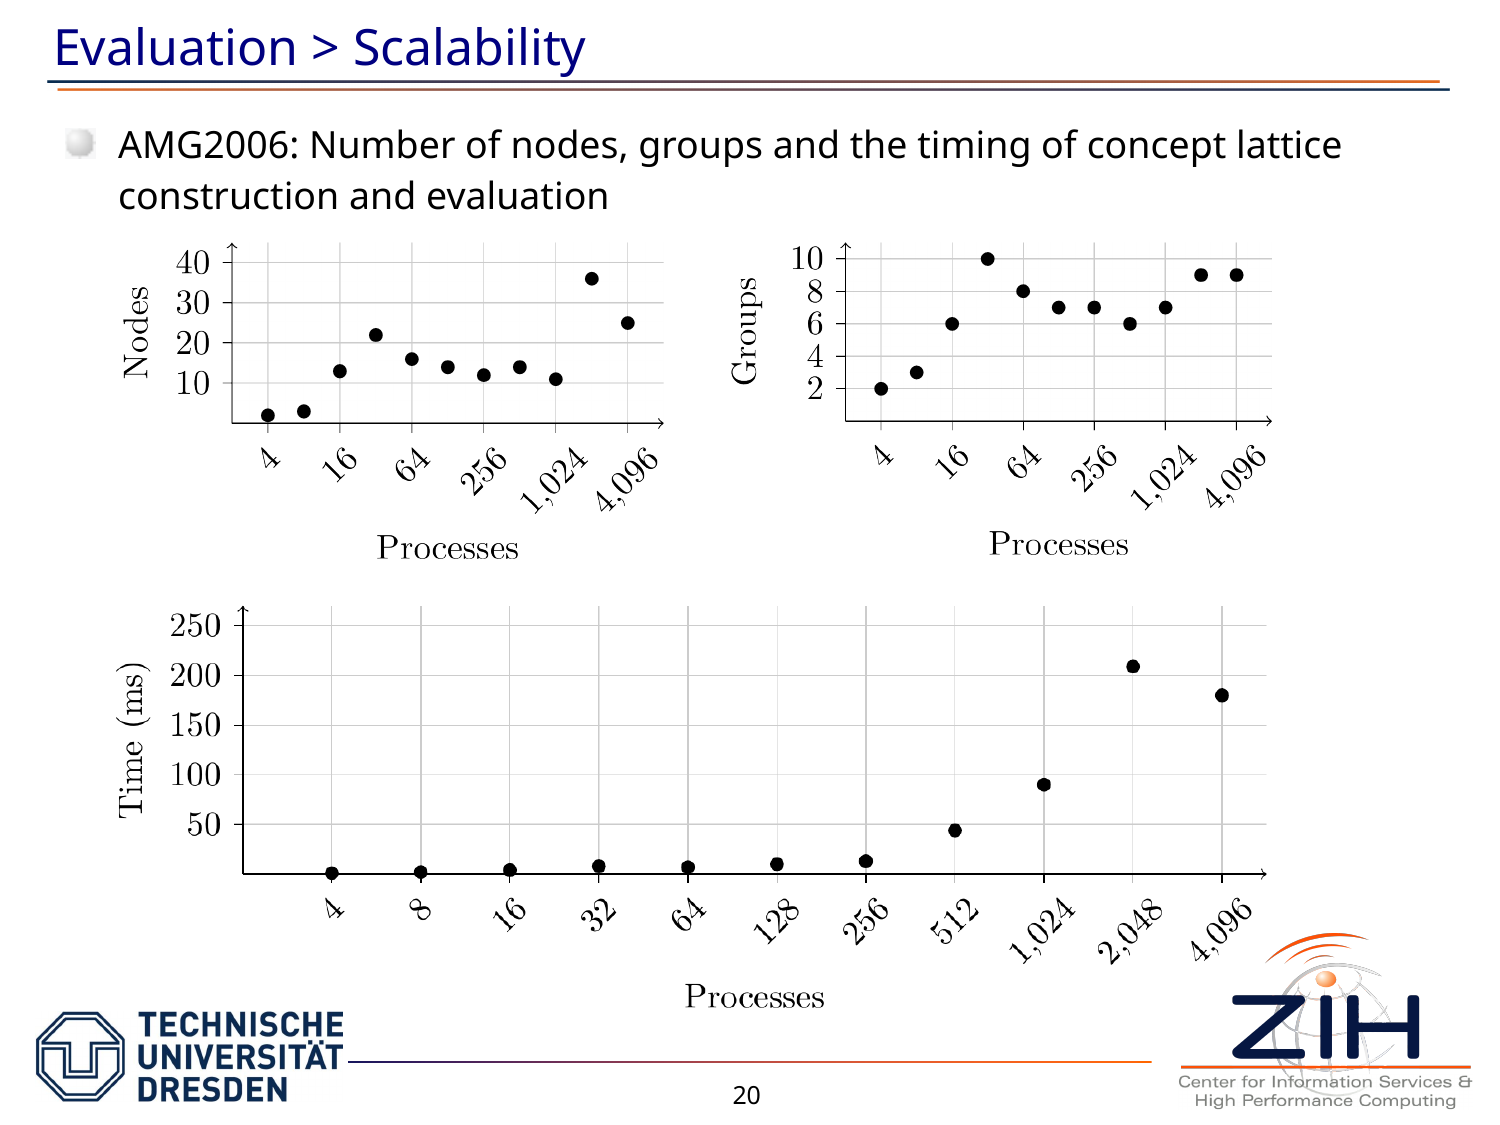

# Evaluation > Scalability
AMG2006: Number of nodes, groups and the timing of concept lattice construction and evaluation
20